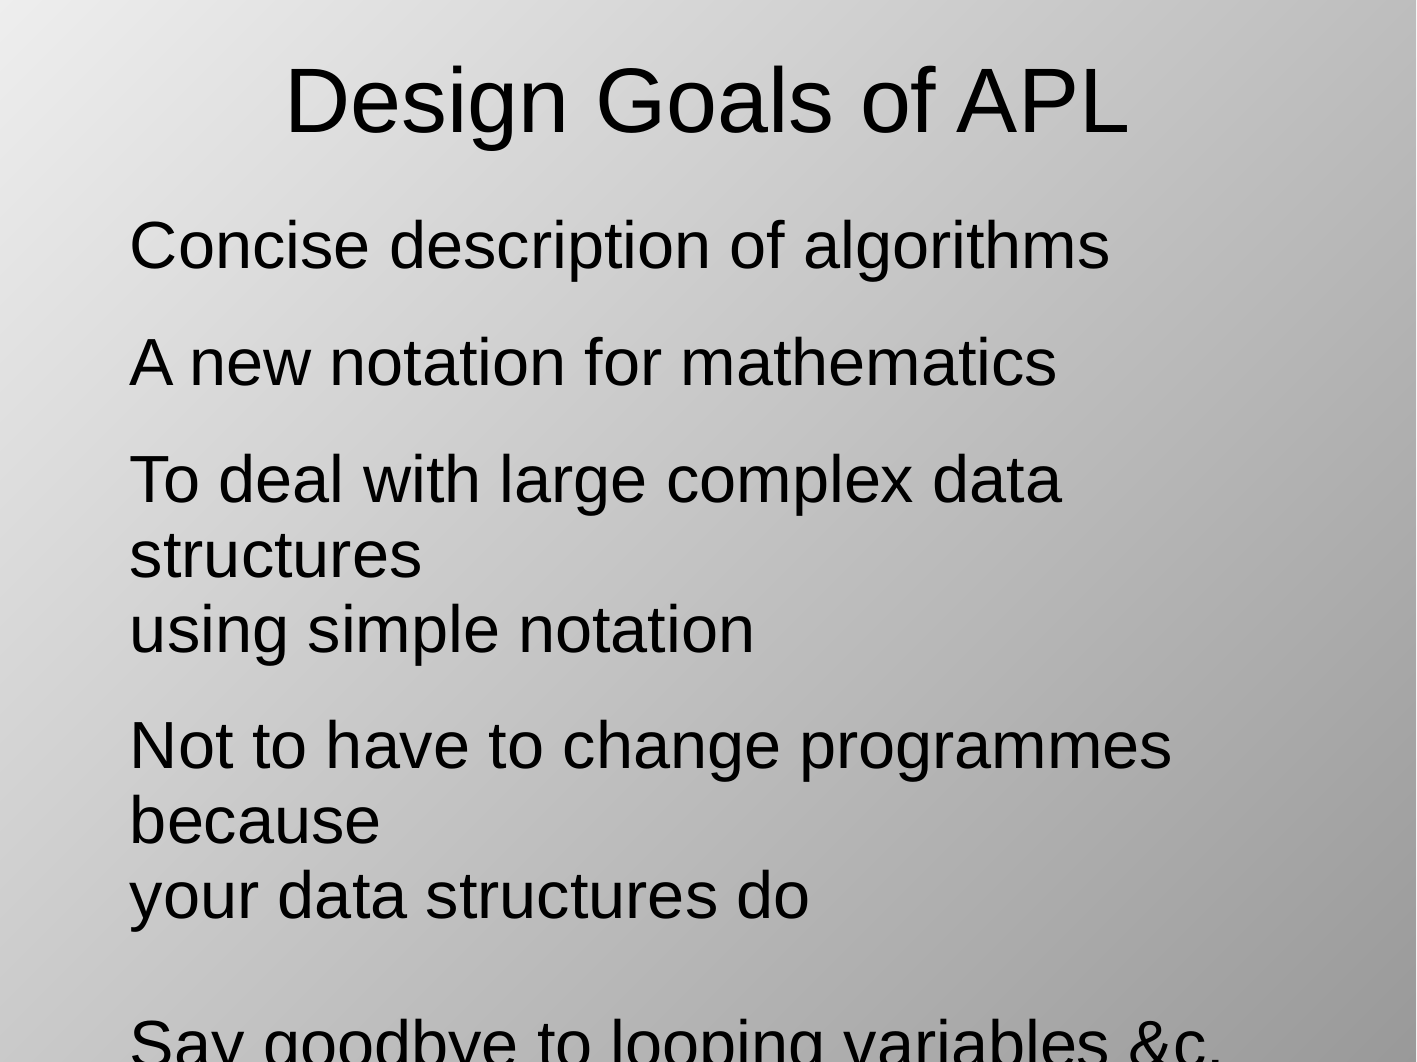

Design Goals of APL
Concise description of algorithms
A new notation for mathematics
To deal with large complex data structures
using simple notation
Not to have to change programmes because
your data structures do
Say goodbye to looping variables &c.